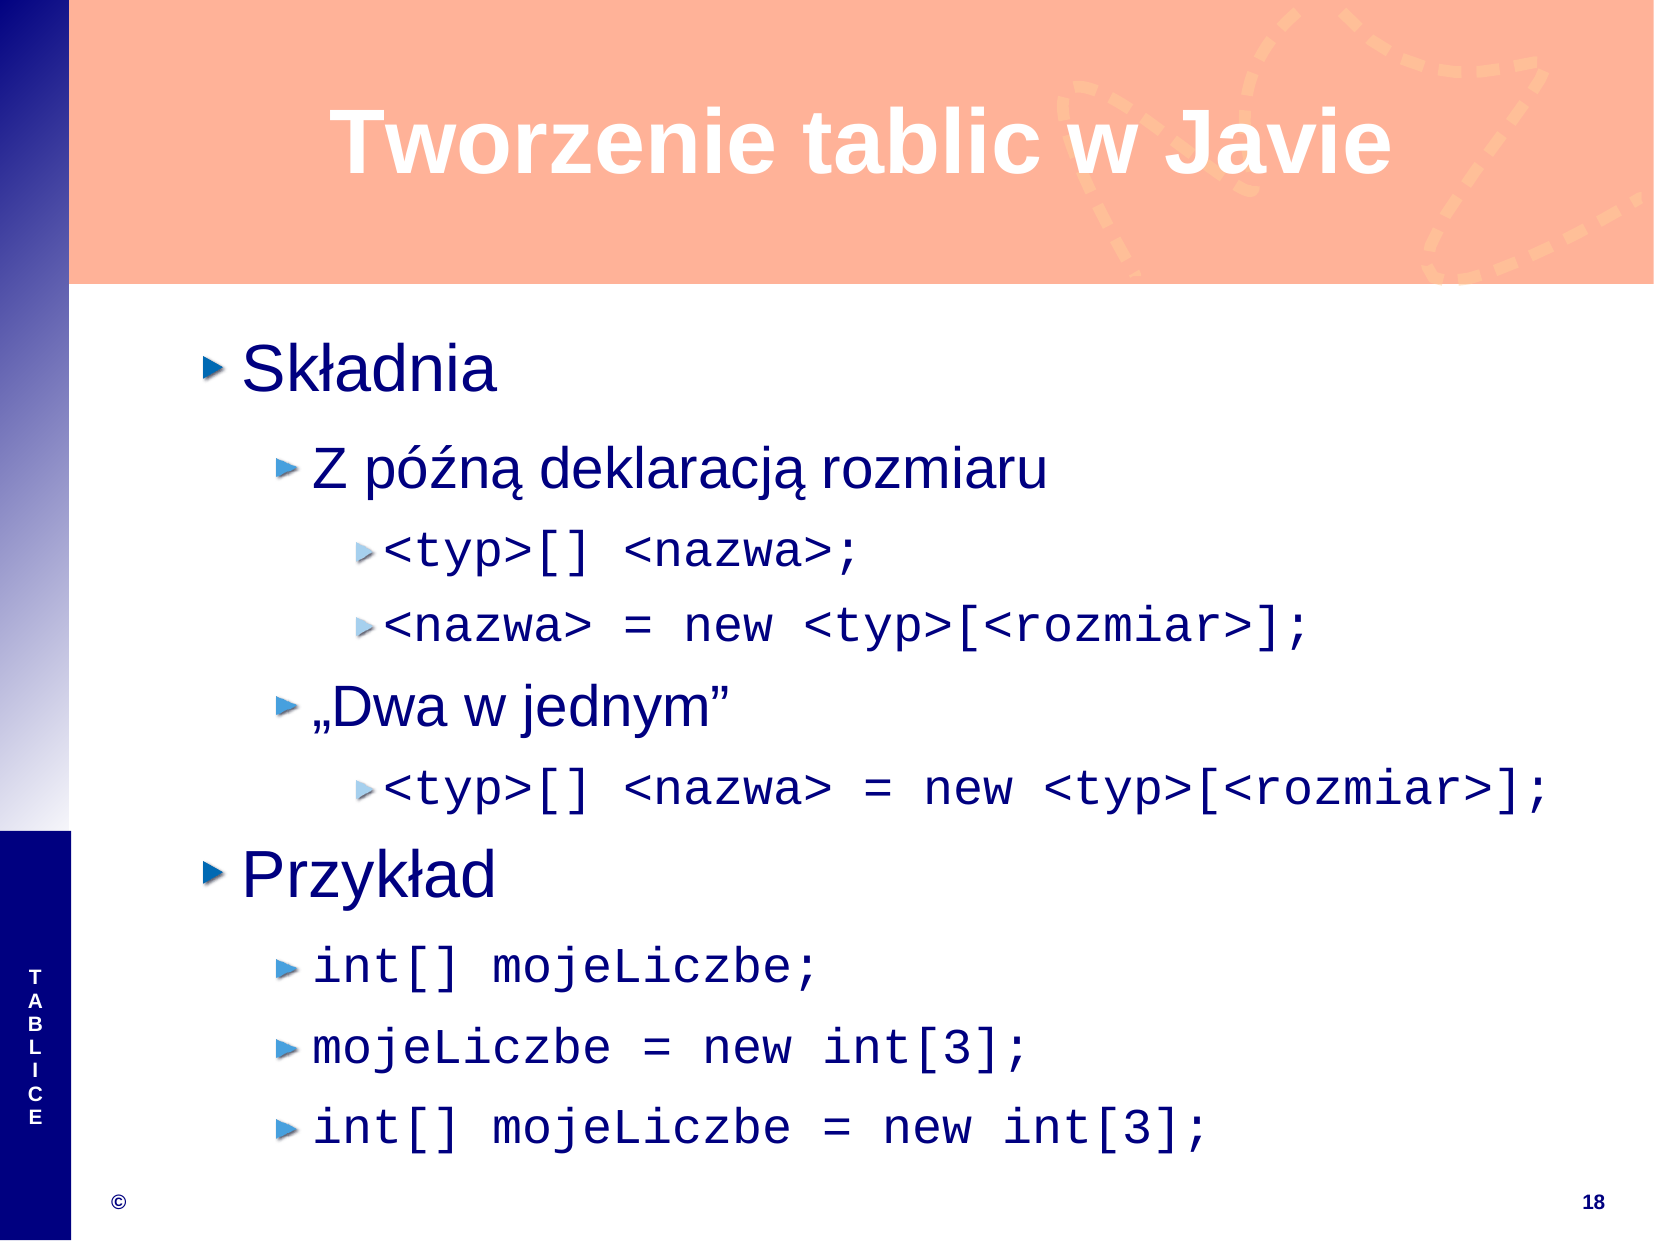

Tworzenie tablic w Javie
# Składnia
Z późną deklaracją rozmiaru
<typ>[] <nazwa>;
<nazwa> = new <typ>[<rozmiar>];
„Dwa w jednym”
<typ>[] <nazwa> = new <typ>[<rozmiar>];
Przykład
int[] mojeLiczbe;
mojeLiczbe = new int[3];
int[] mojeLiczbe = new int[3];
T
A
B
L
I
C
E